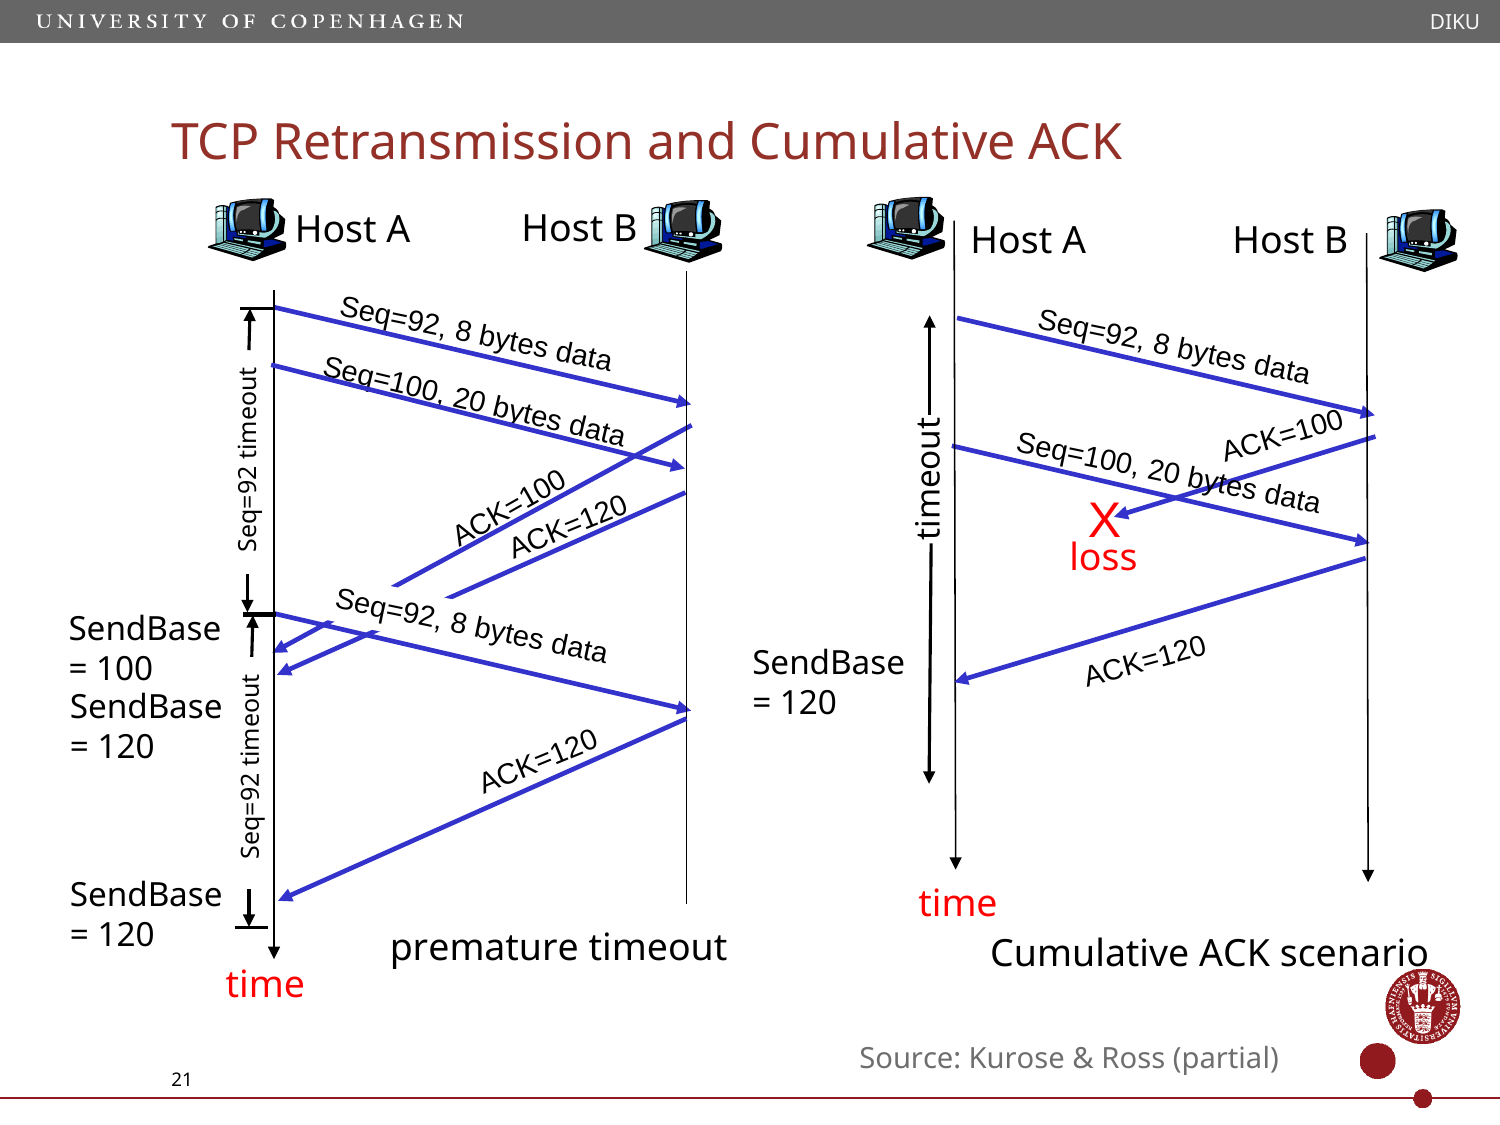

DIKU
# TCP Retransmission and Cumulative ACK
Host B
Host B
Host A
Seq=92, 8 bytes data
ACK=100
Seq=100, 20 bytes data
timeout
X
loss
ACK=120
time
Cumulative ACK scenario
Host A
Seq=92, 8 bytes data
Seq=92 timeout
Seq=100, 20 bytes data
ACK=100
ACK=120
SendBase
= 100
Seq=92, 8 bytes data
SendBase
= 120
SendBase
= 120
ACK=120
Seq=92 timeout
SendBase
= 120
premature timeout
time
Source: Kurose & Ross (partial)